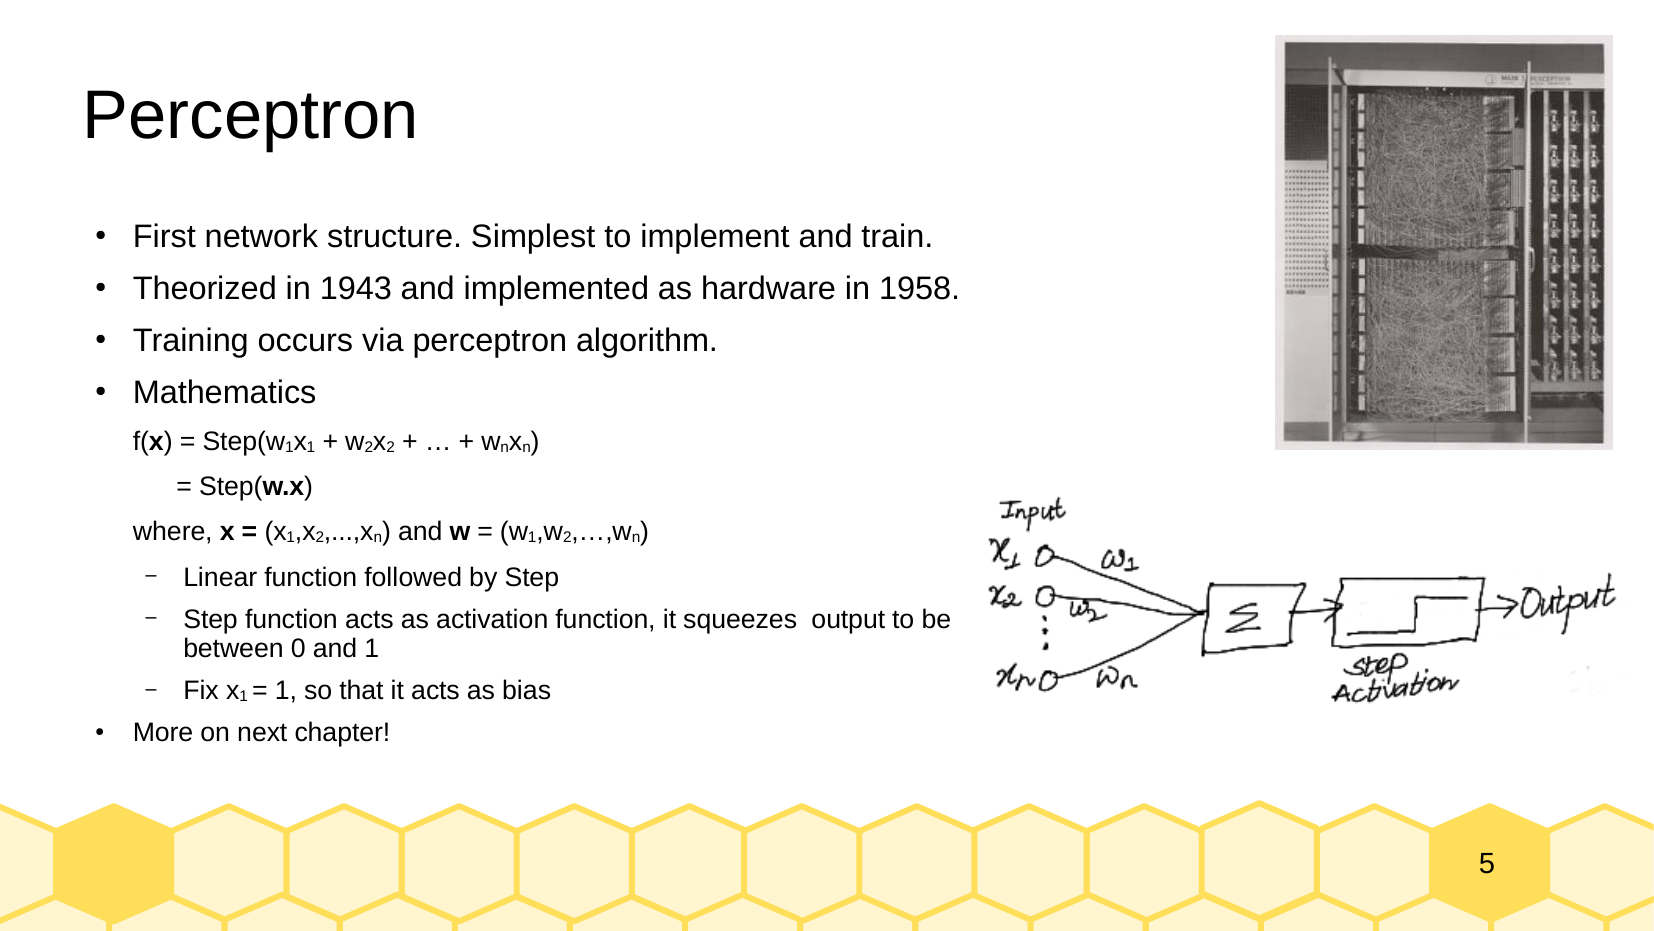

# Perceptron
First network structure. Simplest to implement and train.
Theorized in 1943 and implemented as hardware in 1958.
Training occurs via perceptron algorithm.
Mathematics
f(x) = Step(w1x1 + w2x2 + … + wnxn)
 = Step(w.x)
where, x = (x1,x2,...,xn) and w = (w1,w2,…,wn)
Linear function followed by Step
Step function acts as activation function, it squeezes output to be between 0 and 1
Fix x1 = 1, so that it acts as bias
More on next chapter!